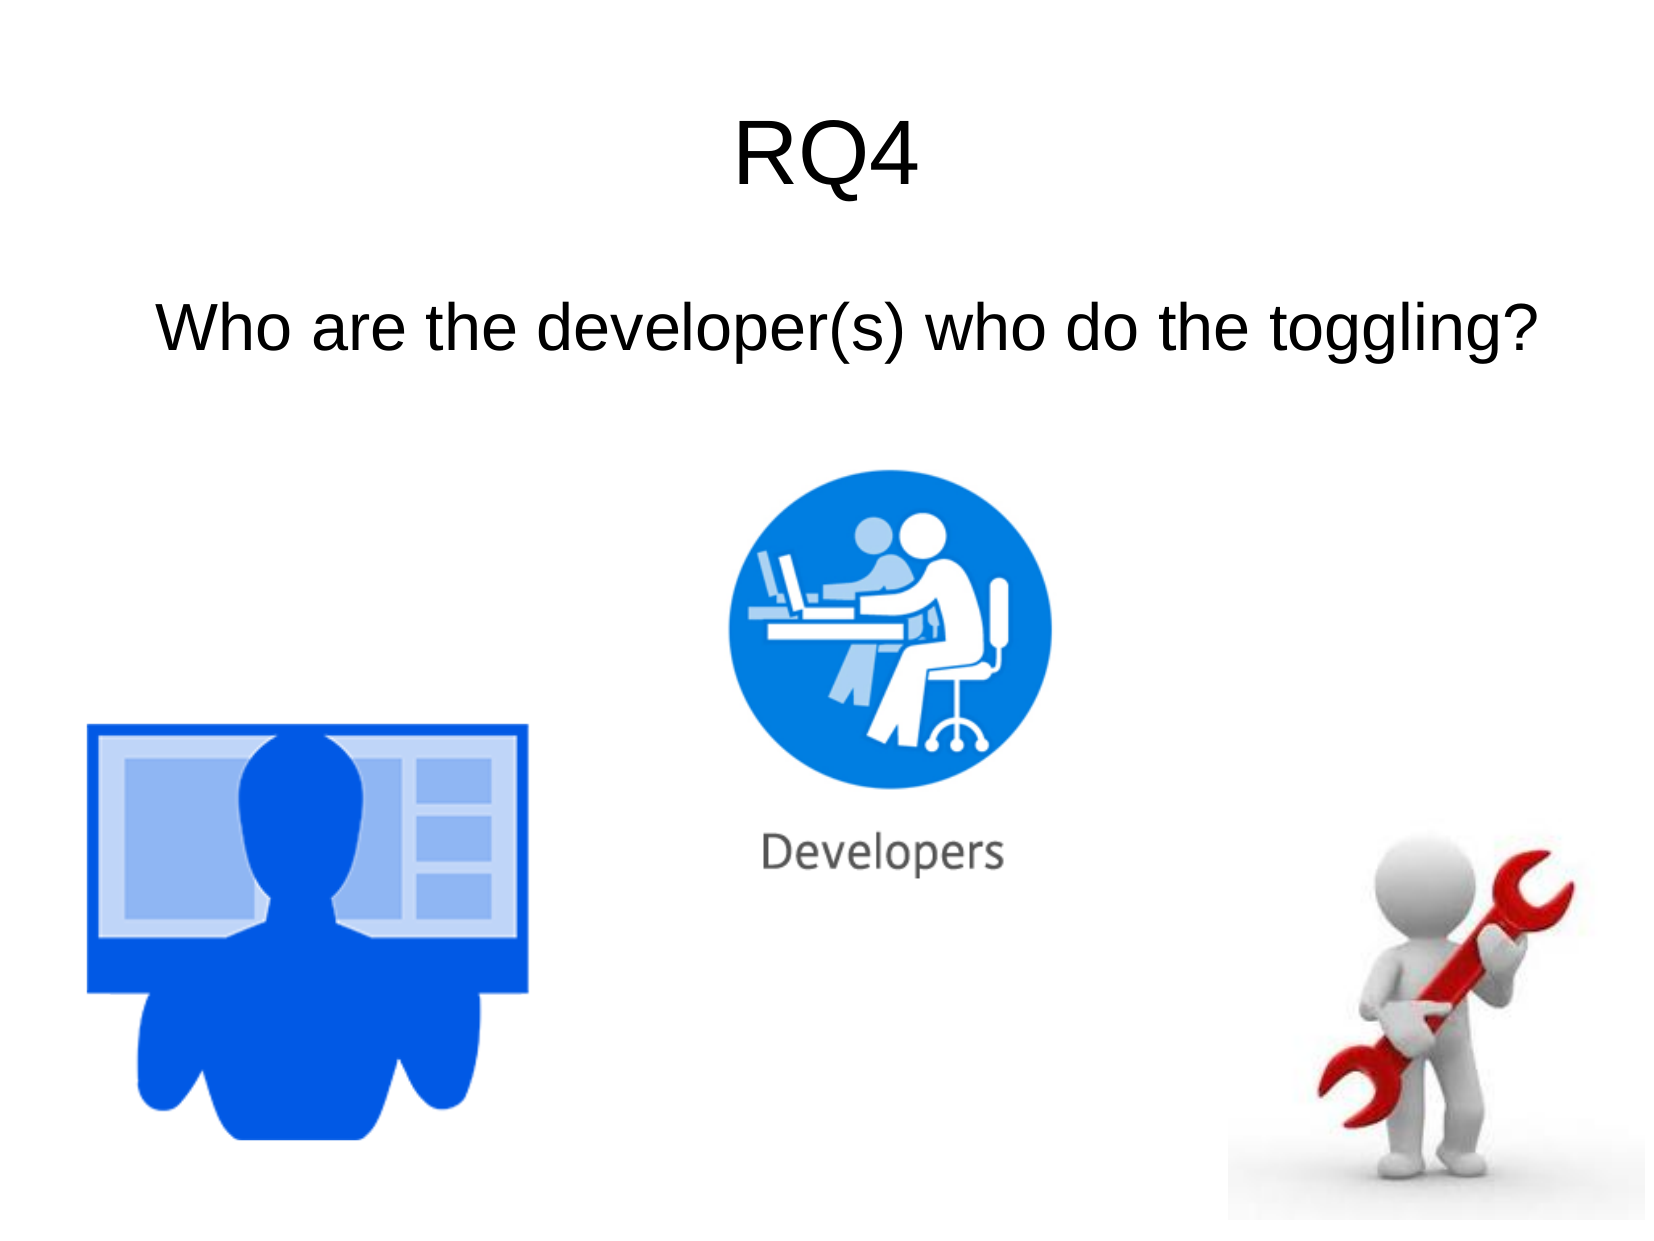

# RQ4
Who are the developer(s) who do the toggling?